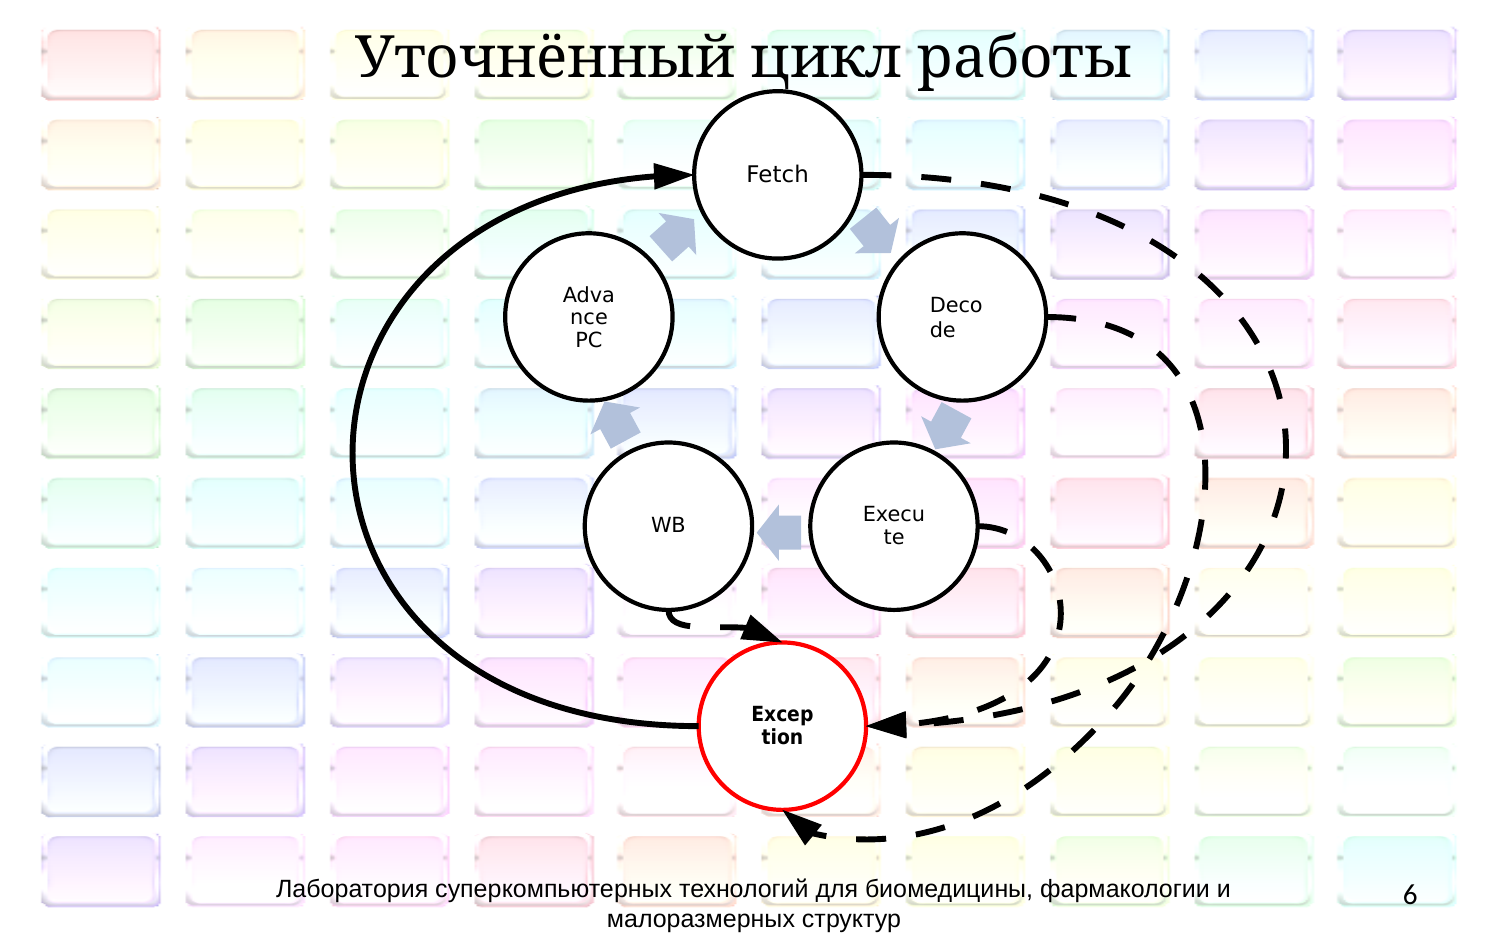

# Уточнённый цикл работы
Fetch
Advance PC
Decode
WB
Execute
Exception
Лаборатория суперкомпьютерных технологий для биомедицины, фармакологии и малоразмерных структур